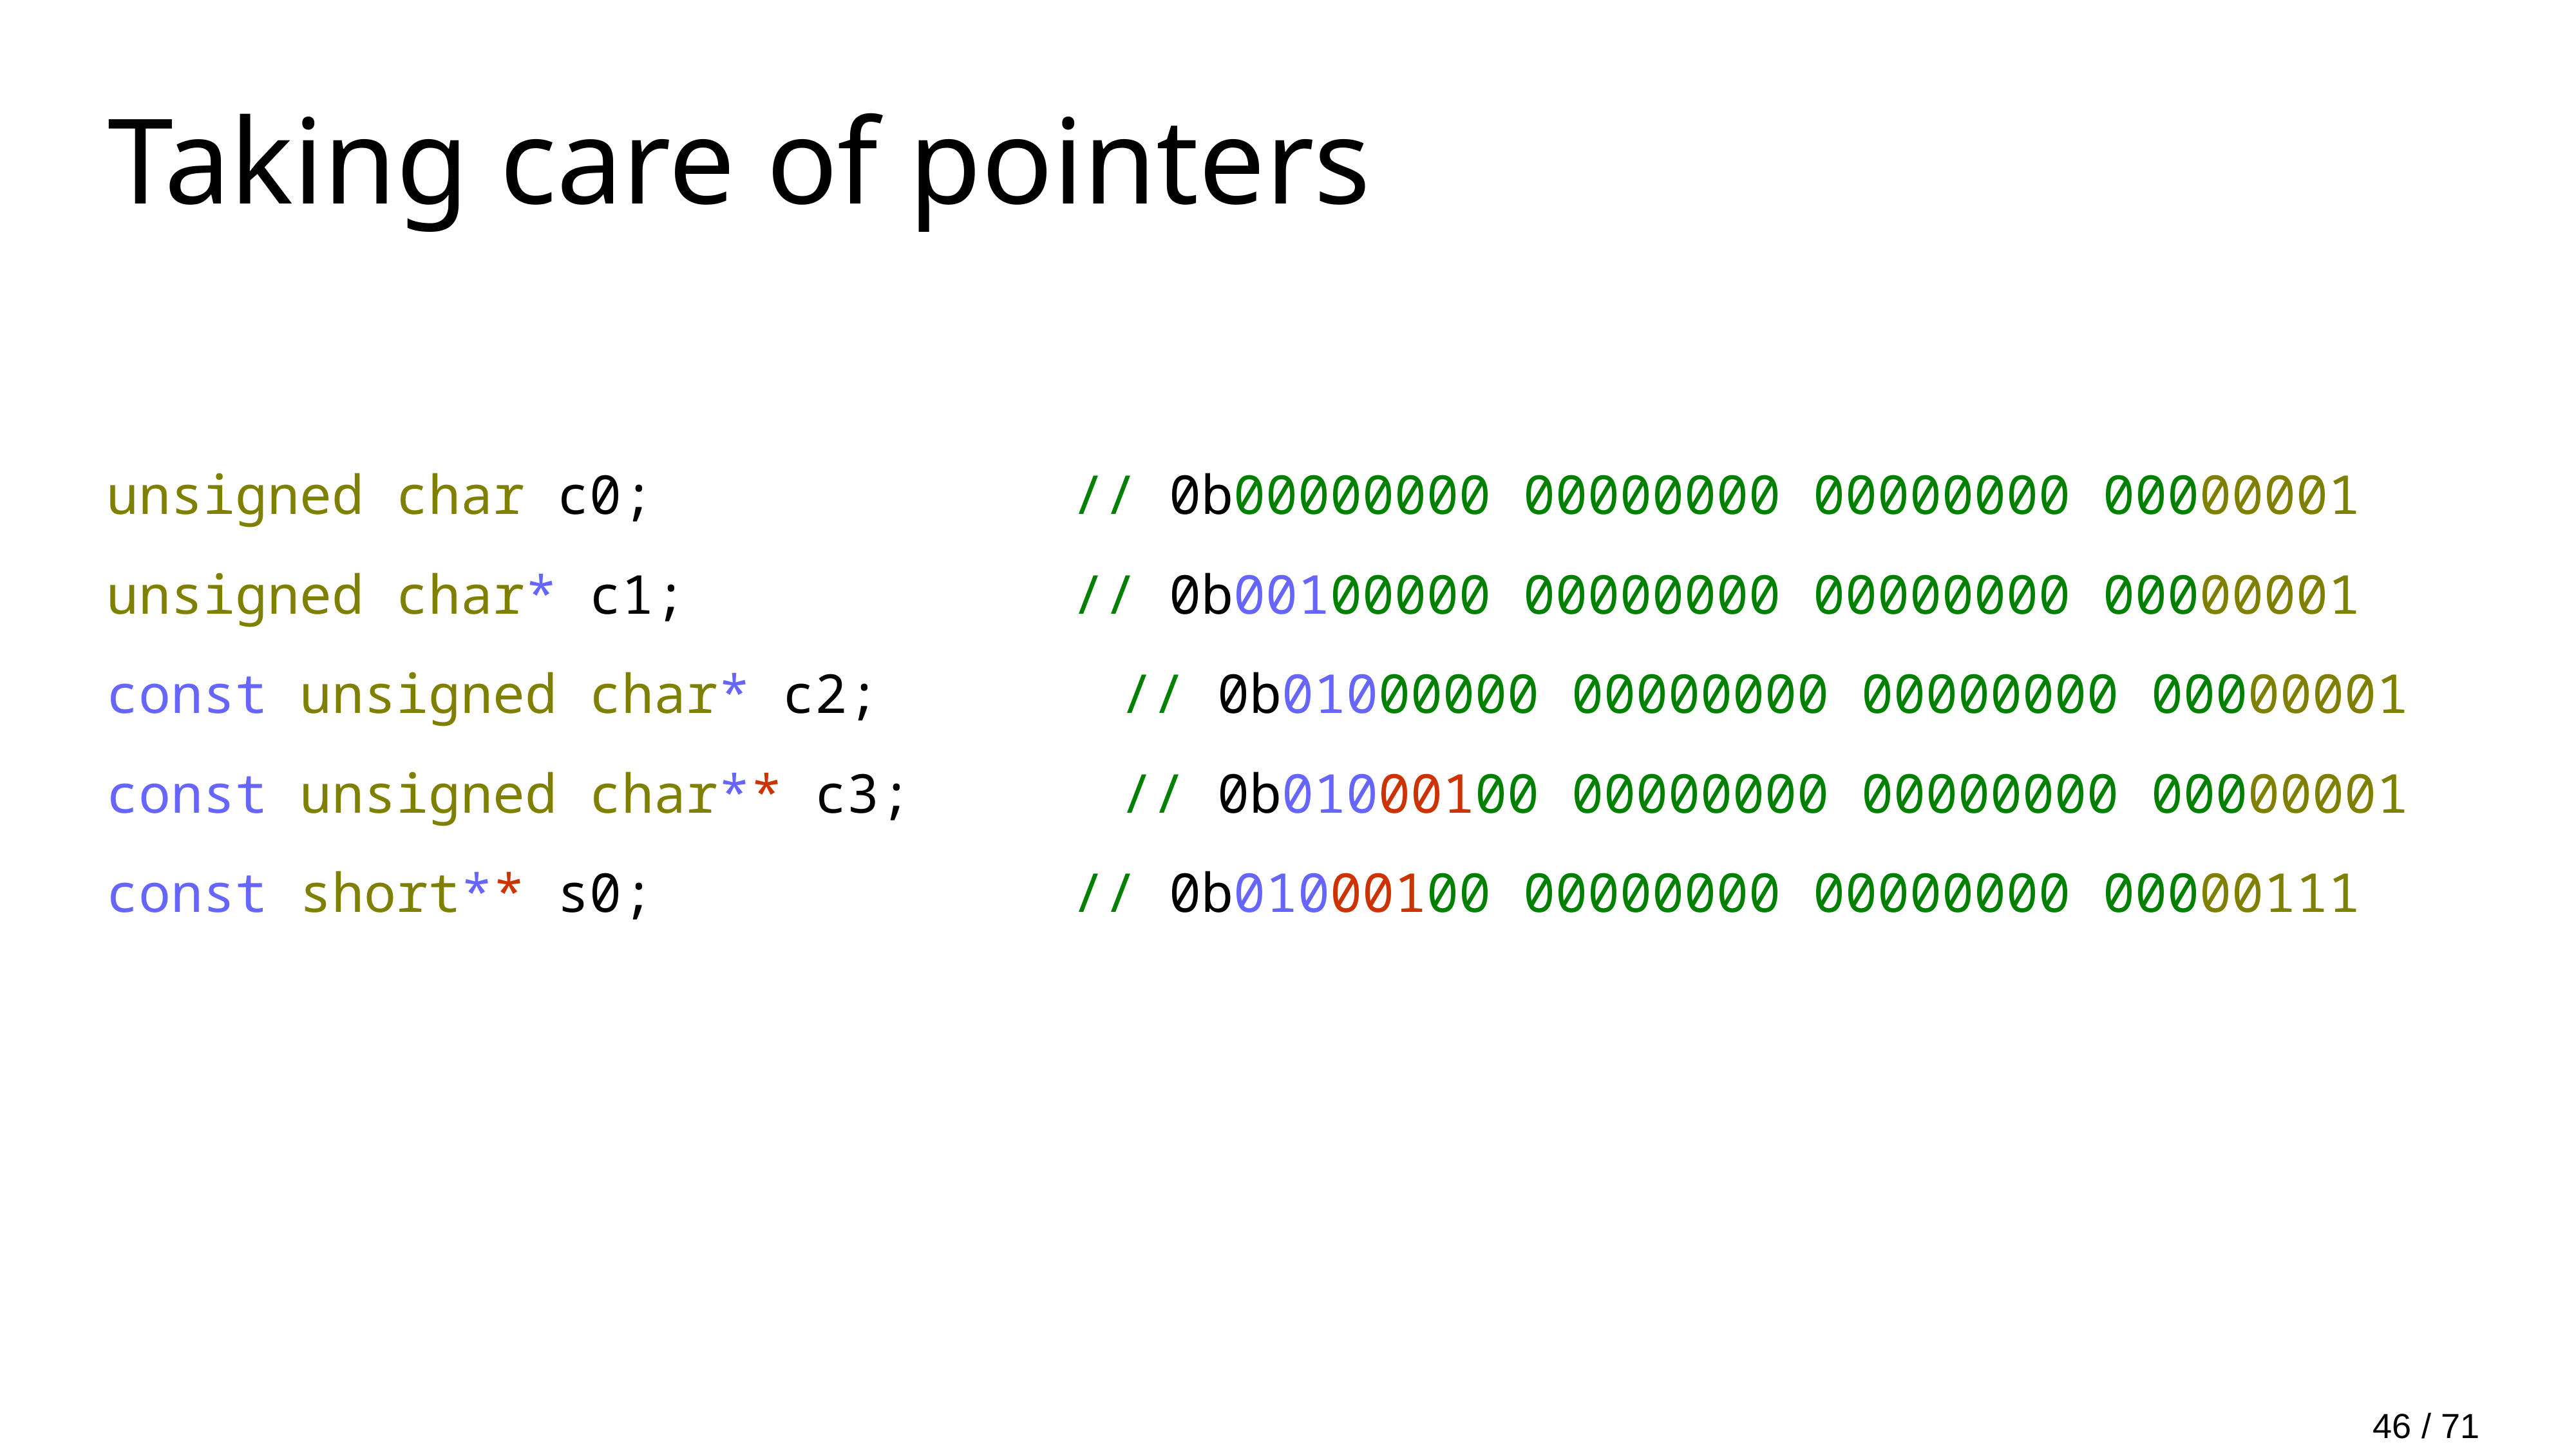

# Taking care of pointers
unsigned char c0;									// 0b00000000 00000000 00000000 00000001
unsigned char* с1;								// 0b00100000 00000000 00000000 00000001
const unsigned char* с2;					// 0b01000000 00000000 00000000 00000001
const unsigned char** с3;					// 0b01000100 00000000 00000000 00000001
const short** s0;									// 0b01000100 00000000 00000000 00000111